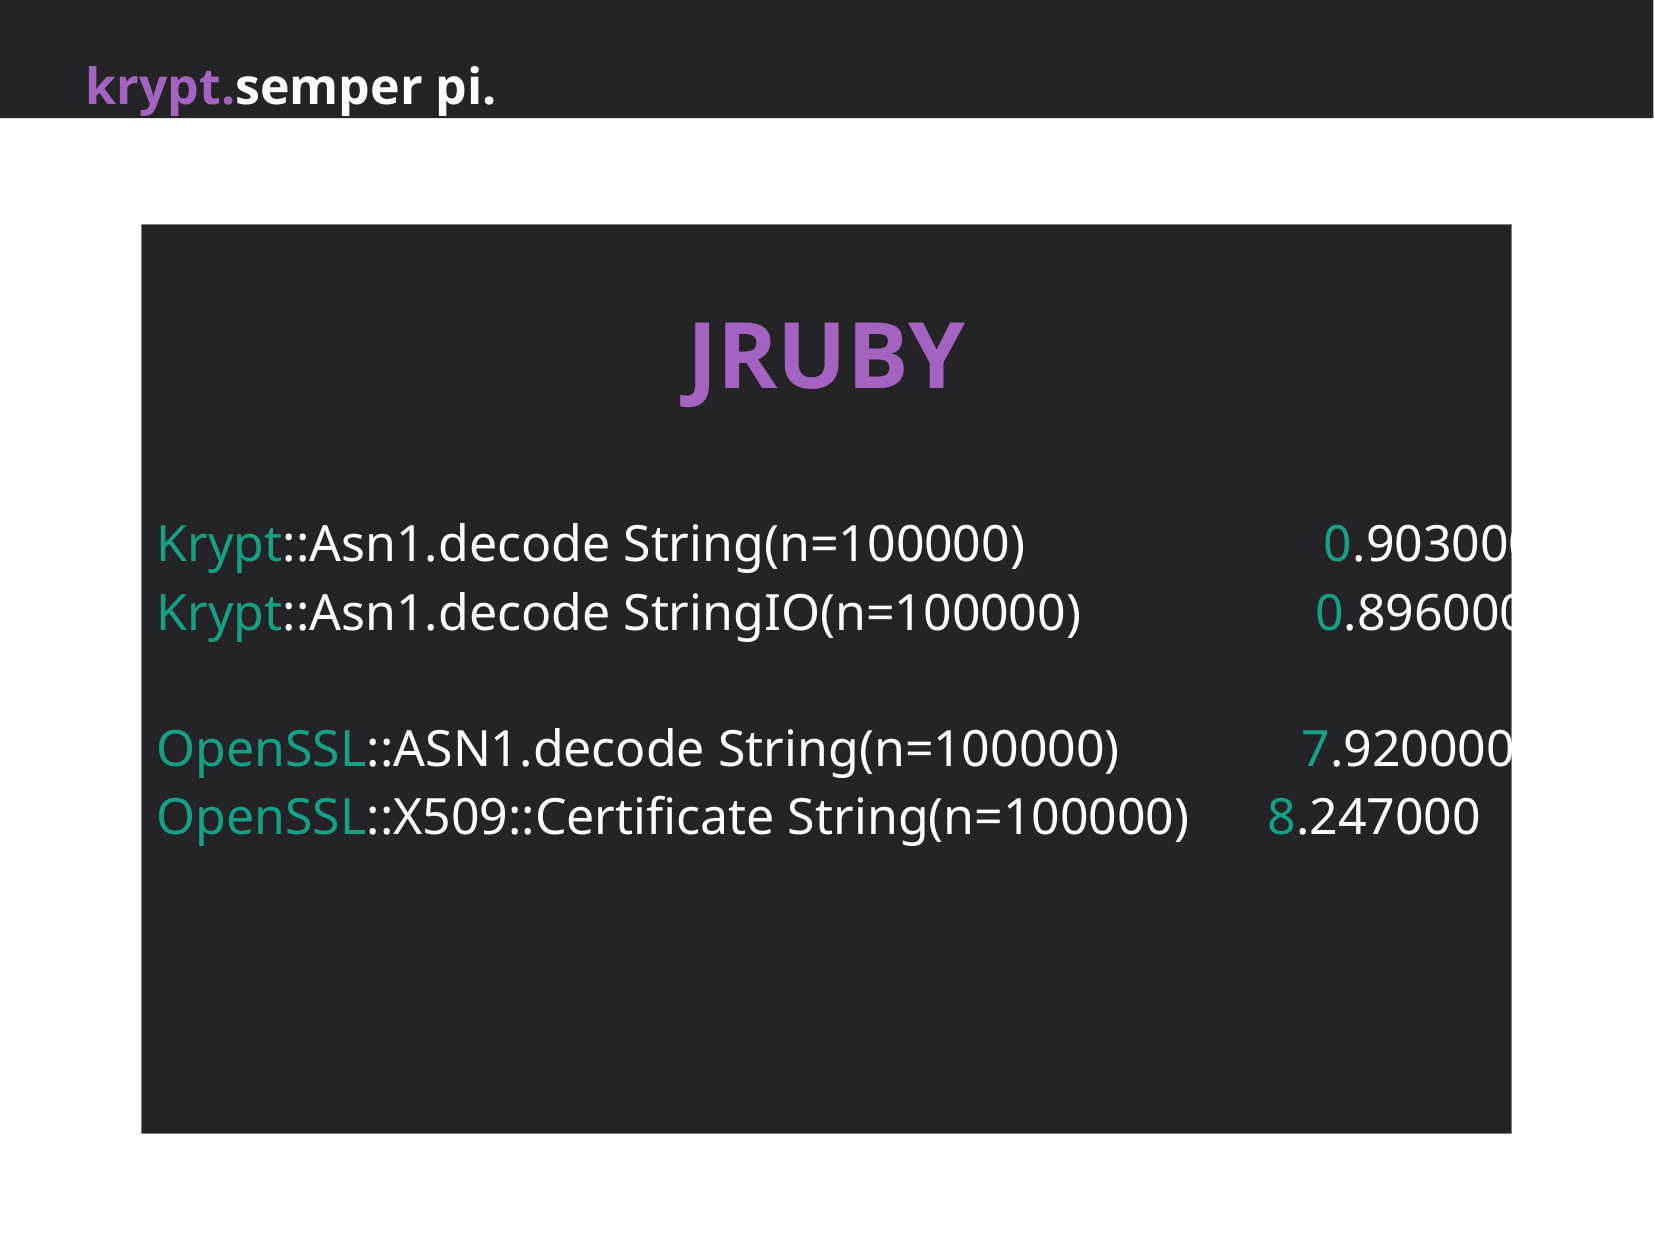

krypt.semper pi.
Krypt::Asn1.decode String(n=100000) 0.903000
Krypt::Asn1.decode StringIO(n=100000) 0.896000
OpenSSL::ASN1.decode String(n=100000) 7.920000
OpenSSL::X509::Certificate String(n=100000) 8.247000
krypt first of all is a framework
JRUBY